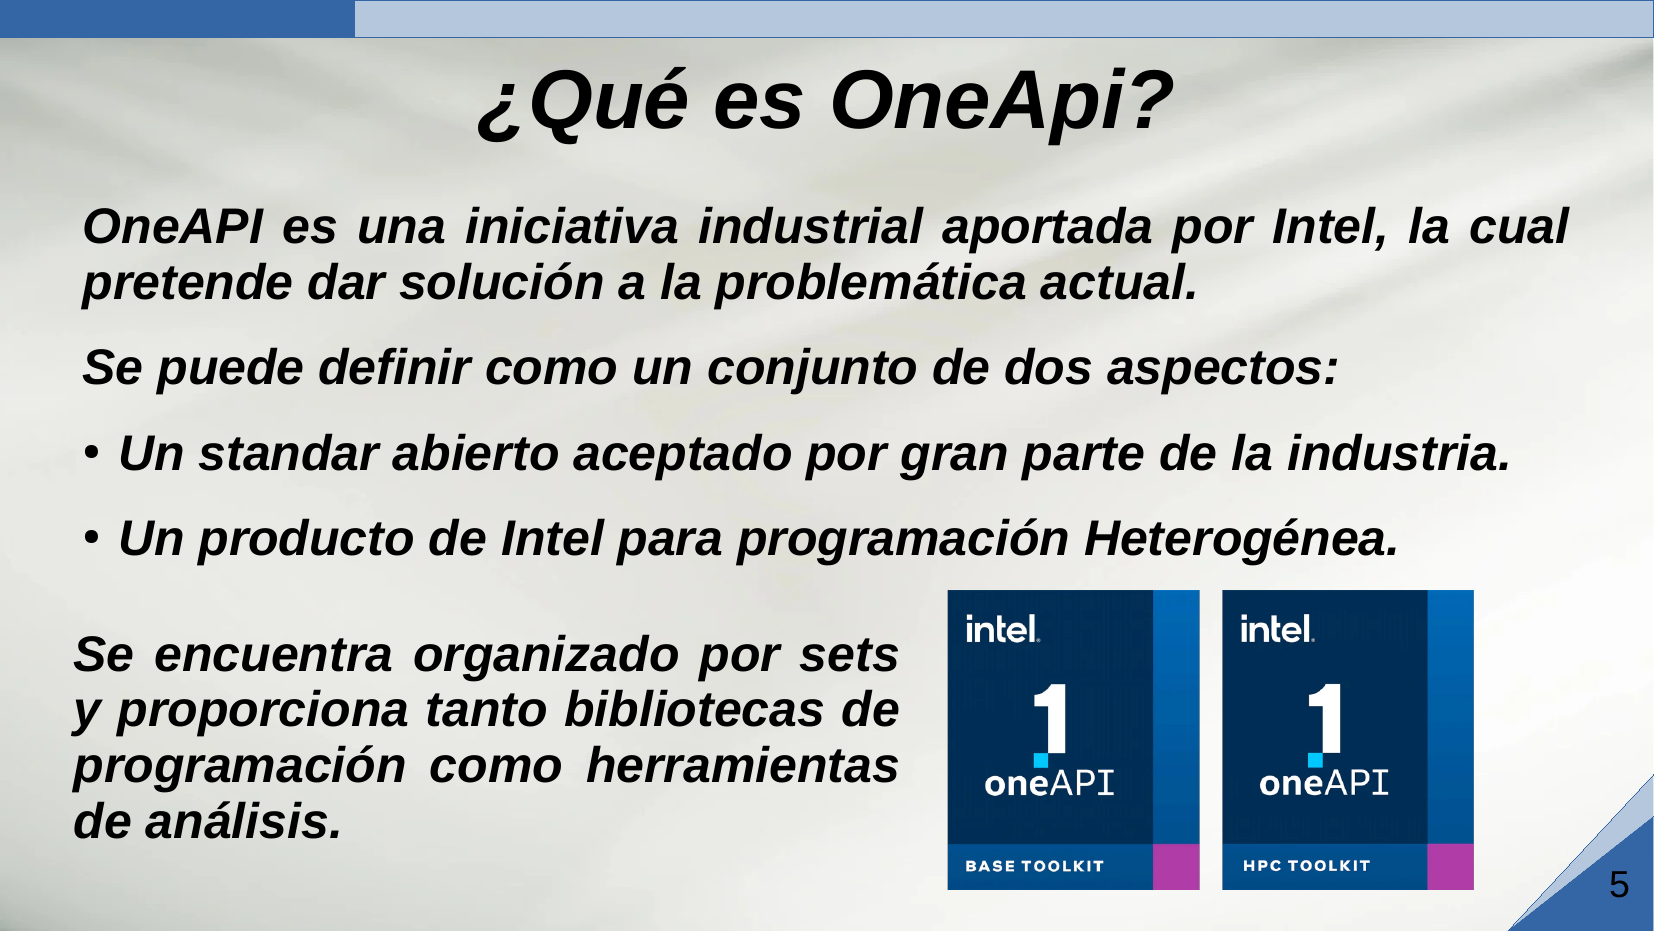

¿Qué es OneApi?
# OneAPI es una iniciativa industrial aportada por Intel, la cual pretende dar solución a la problemática actual.
Se puede definir como un conjunto de dos aspectos:
Un standar abierto aceptado por gran parte de la industria.
Un producto de Intel para programación Heterogénea.
Se encuentra organizado por sets y proporciona tanto bibliotecas de programación como herramientas de análisis.